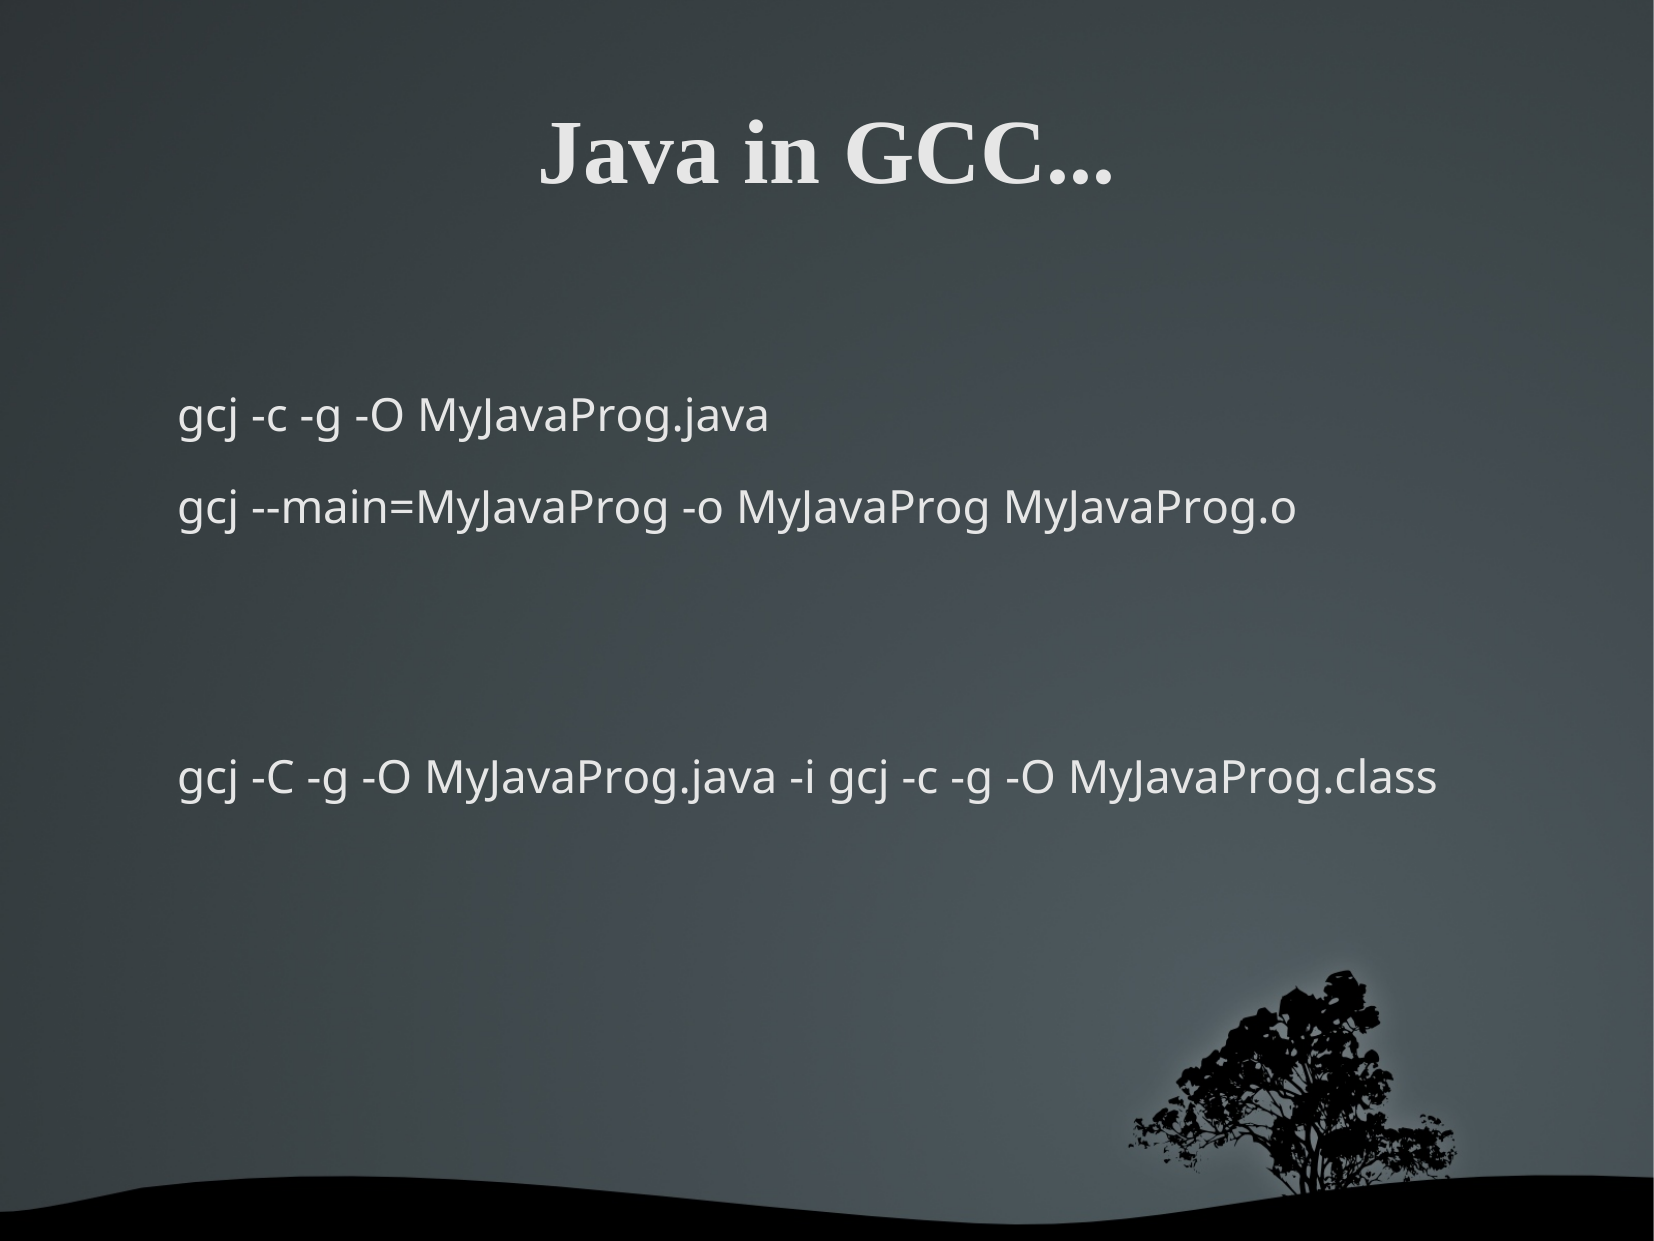

# Java in GCC...
gcj -c -g -O MyJavaProg.java
gcj --main=MyJavaProg -o MyJavaProg MyJavaProg.o
gcj -C -g -O MyJavaProg.java -i gcj -c -g -O MyJavaProg.class